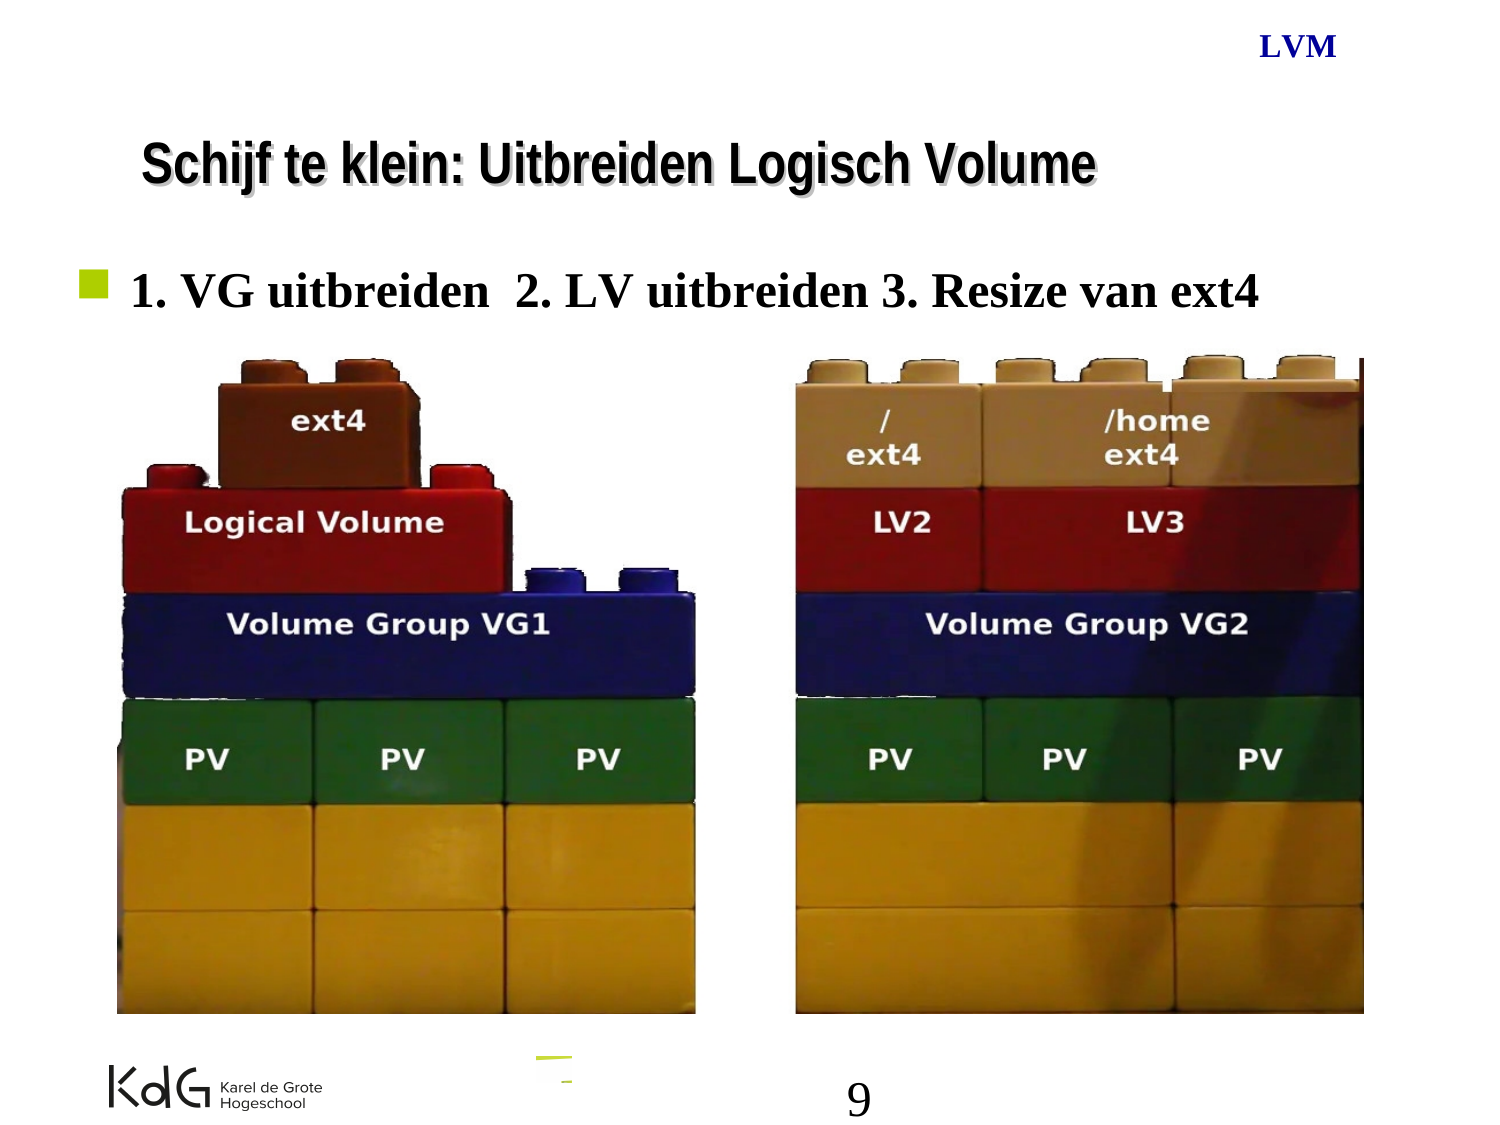

# Schijf te klein: Uitbreiden Logisch Volume
1. VG uitbreiden 2. LV uitbreiden 3. Resize van ext4